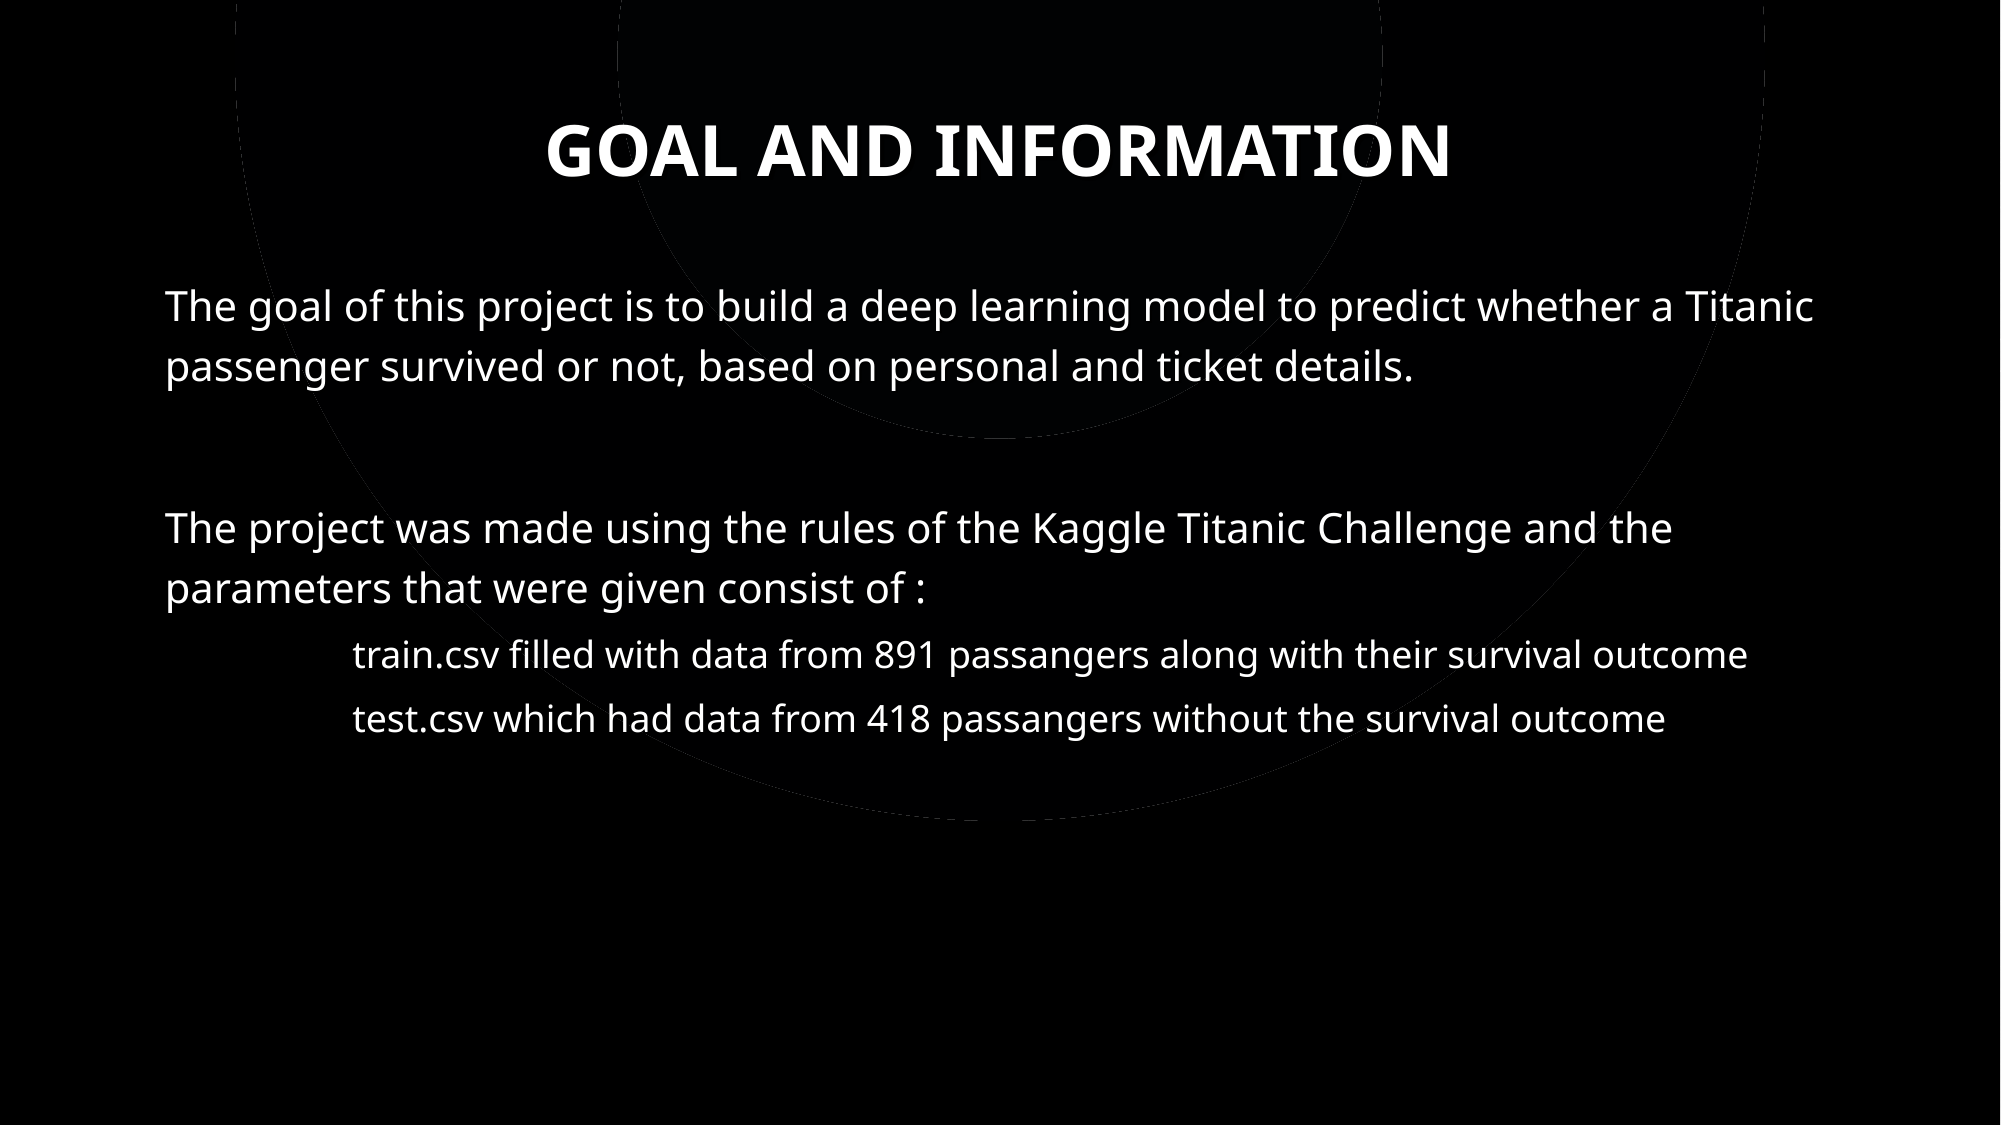

# Goal and information
The goal of this project is to build a deep learning model to predict whether a Titanic passenger survived or not, based on personal and ticket details.
The project was made using the rules of the Kaggle Titanic Challenge and the parameters that were given consist of :
train.csv filled with data from 891 passangers along with their survival outcome
test.csv which had data from 418 passangers without the survival outcome